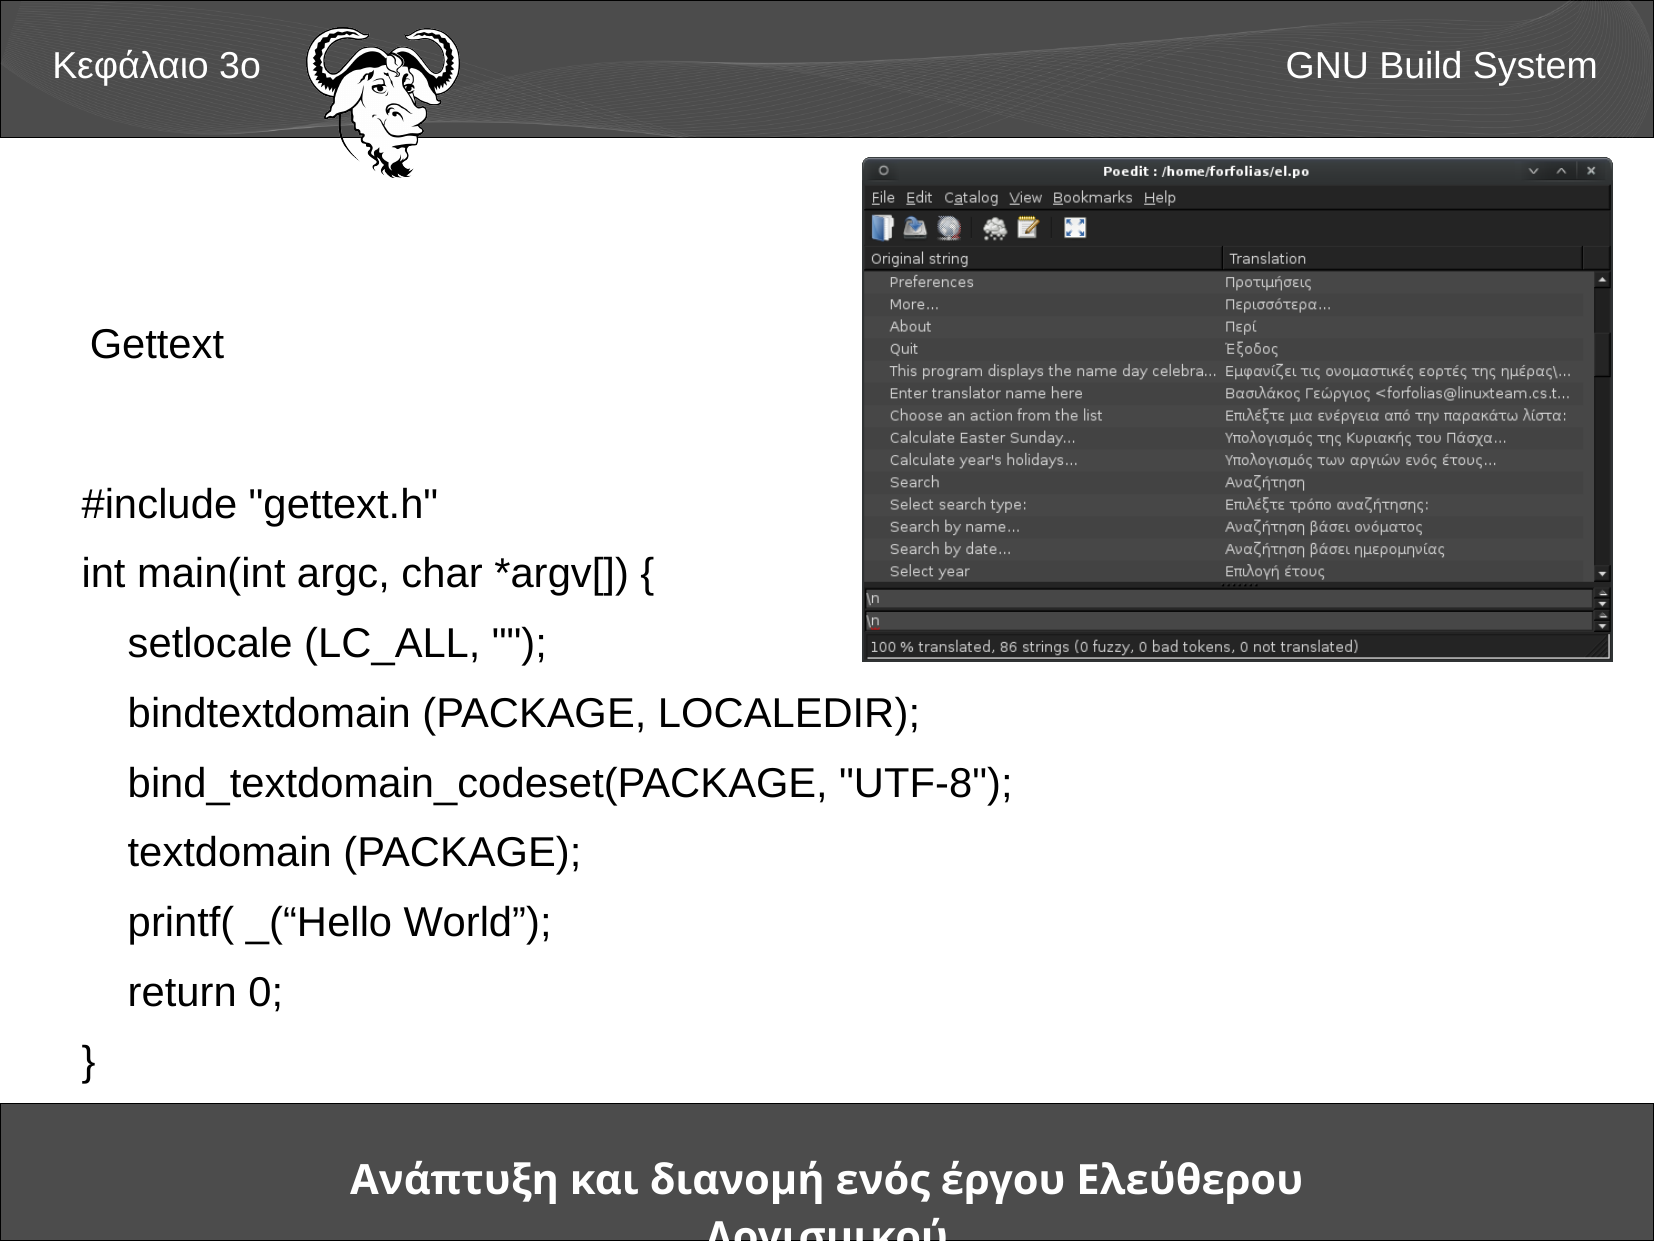

Κεφάλαιο 3ο
GNU Build System
Gettext
#include "gettext.h"
int main(int argc, char *argv[]) {
 setlocale (LC_ALL, "");
 bindtextdomain (PACKAGE, LOCALEDIR);
 bind_textdomain_codeset(PACKAGE, "UTF-8");
 textdomain (PACKAGE);
 printf( _(“Hello World”);
 return 0;
}
Ανάπτυξη και διανομή ενός έργου Ελεύθερου Λογισμικού